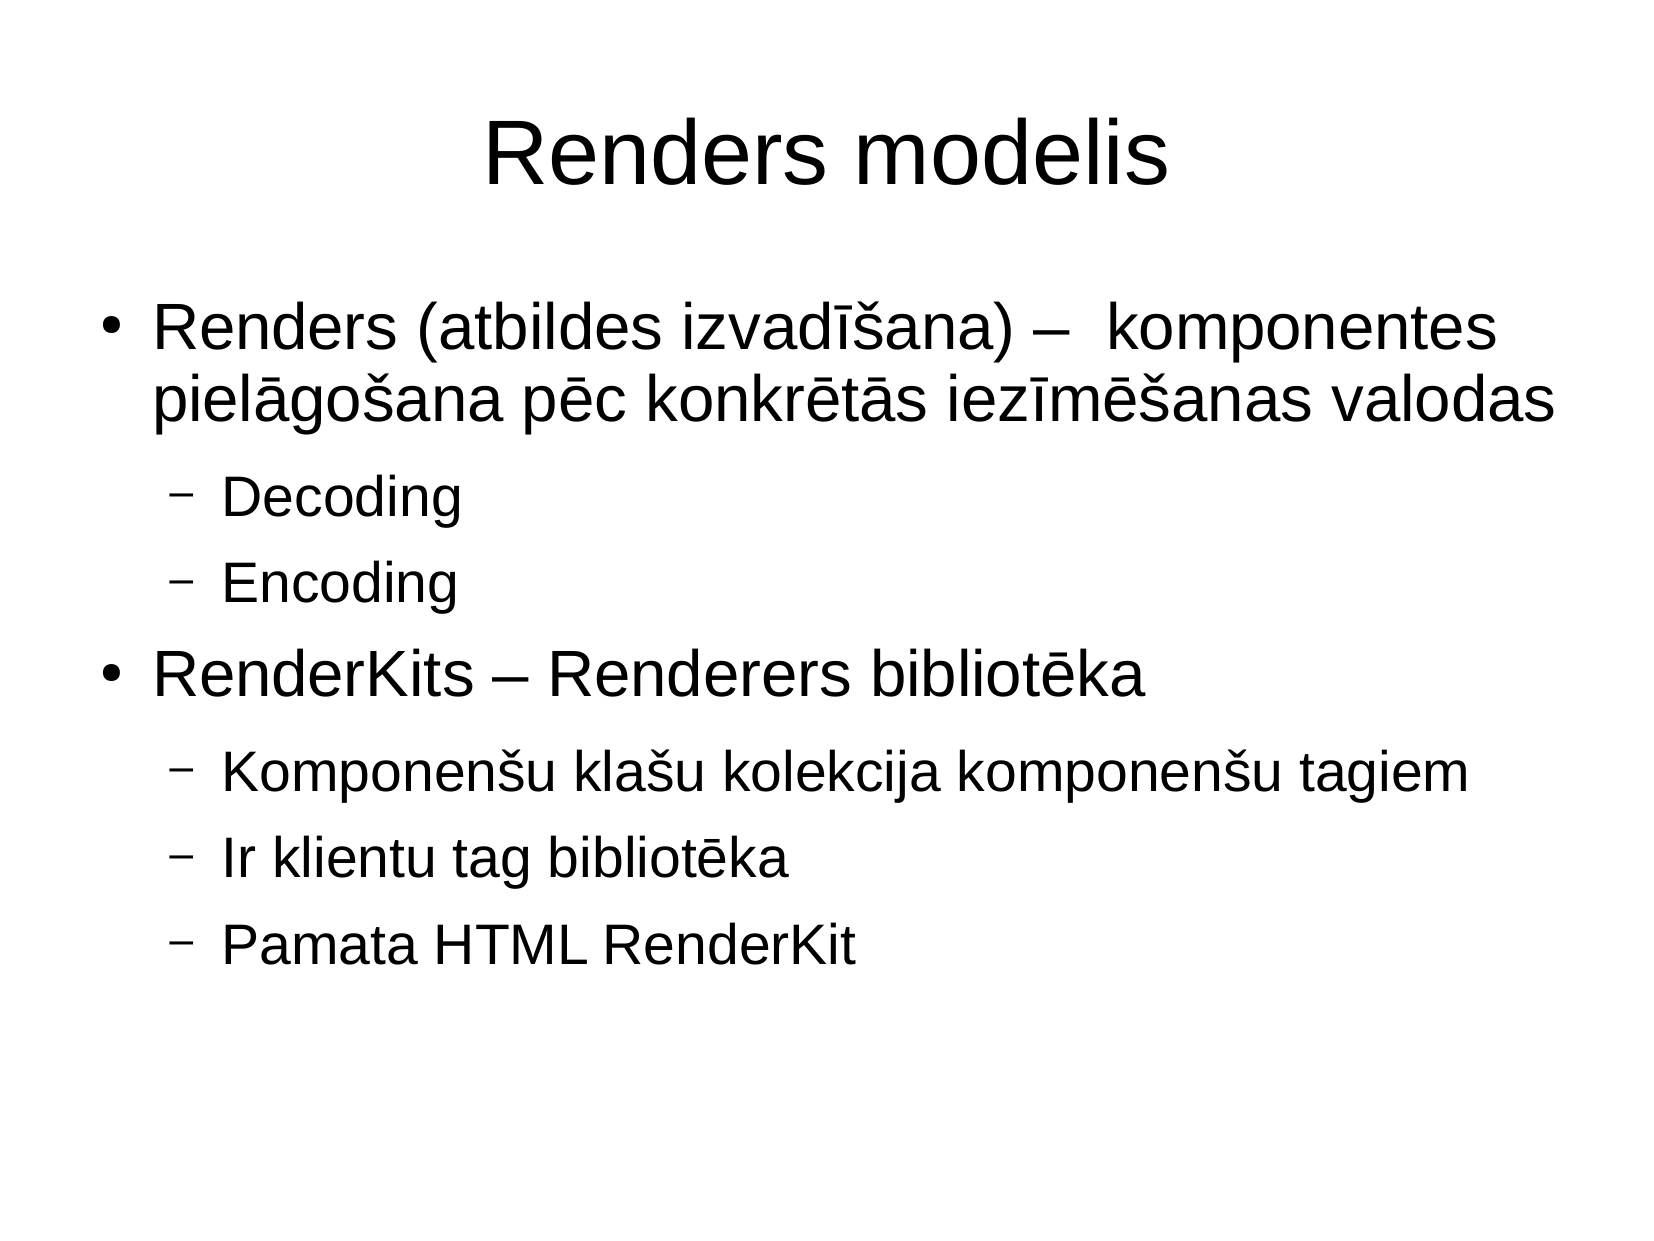

# Renders modelis
Renders (atbildes izvadīšana) – komponentes pielāgošana pēc konkrētās iezīmēšanas valodas
Decoding
Encoding
RenderKits – Renderers bibliotēka
Komponenšu klašu kolekcija komponenšu tagiem
Ir klientu tag bibliotēka
Pamata HTML RenderKit